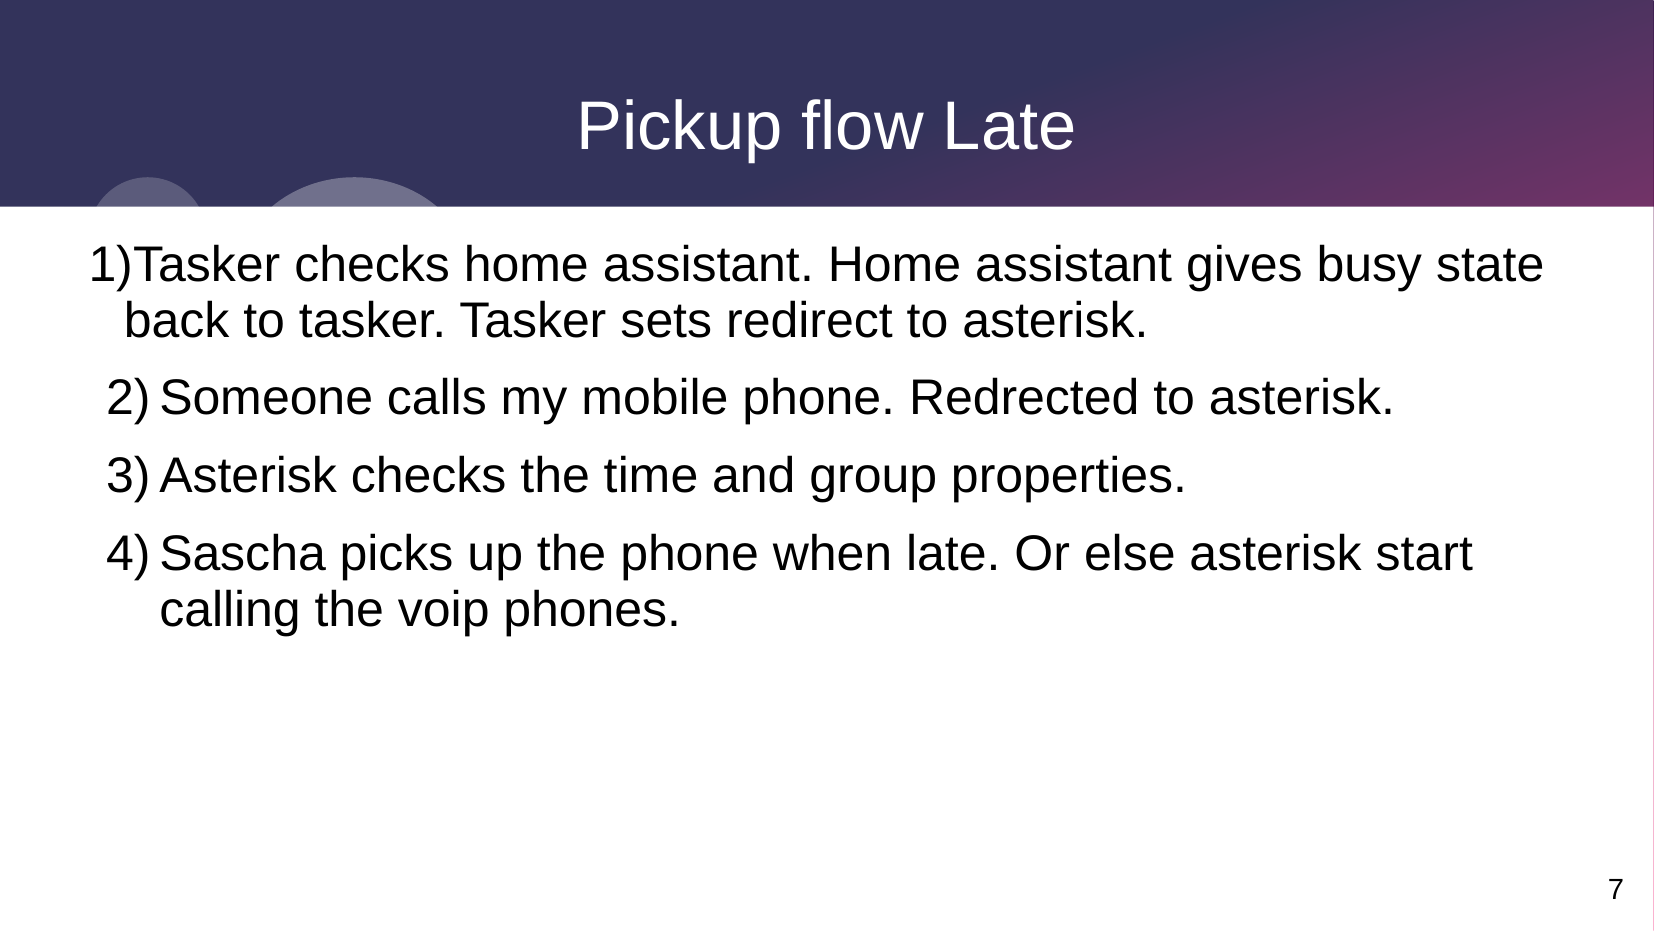

# Pickup flow Late
Tasker checks home assistant. Home assistant gives busy state back to tasker. Tasker sets redirect to asterisk.
Someone calls my mobile phone. Redrected to asterisk.
Asterisk checks the time and group properties.
Sascha picks up the phone when late. Or else asterisk start calling the voip phones.